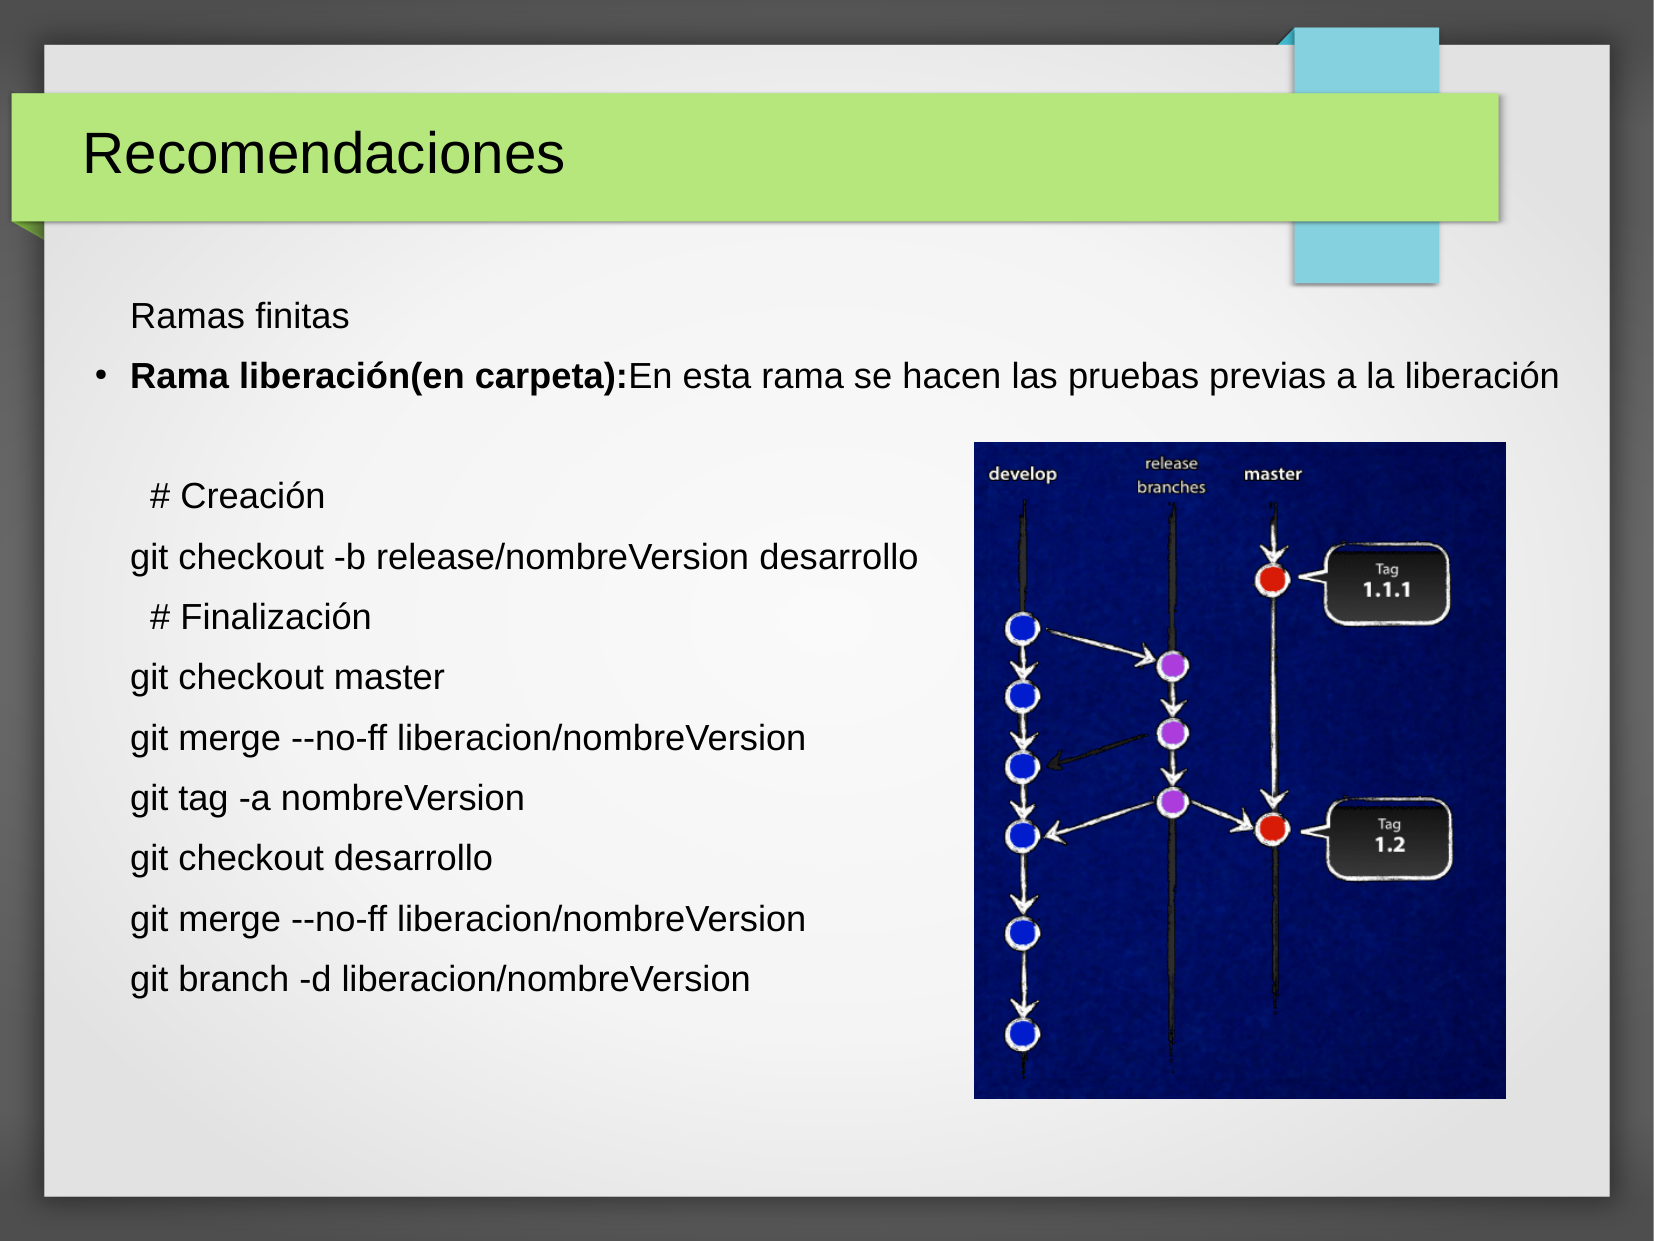

# Recomendaciones
Ramas finitas
Rama liberación(en carpeta):En esta rama se hacen las pruebas previas a la liberación
 # Creación
git checkout -b release/nombreVersion desarrollo
 # Finalización
git checkout master
git merge --no-ff liberacion/nombreVersion
git tag -a nombreVersion
git checkout desarrollo
git merge --no-ff liberacion/nombreVersion
git branch -d liberacion/nombreVersion